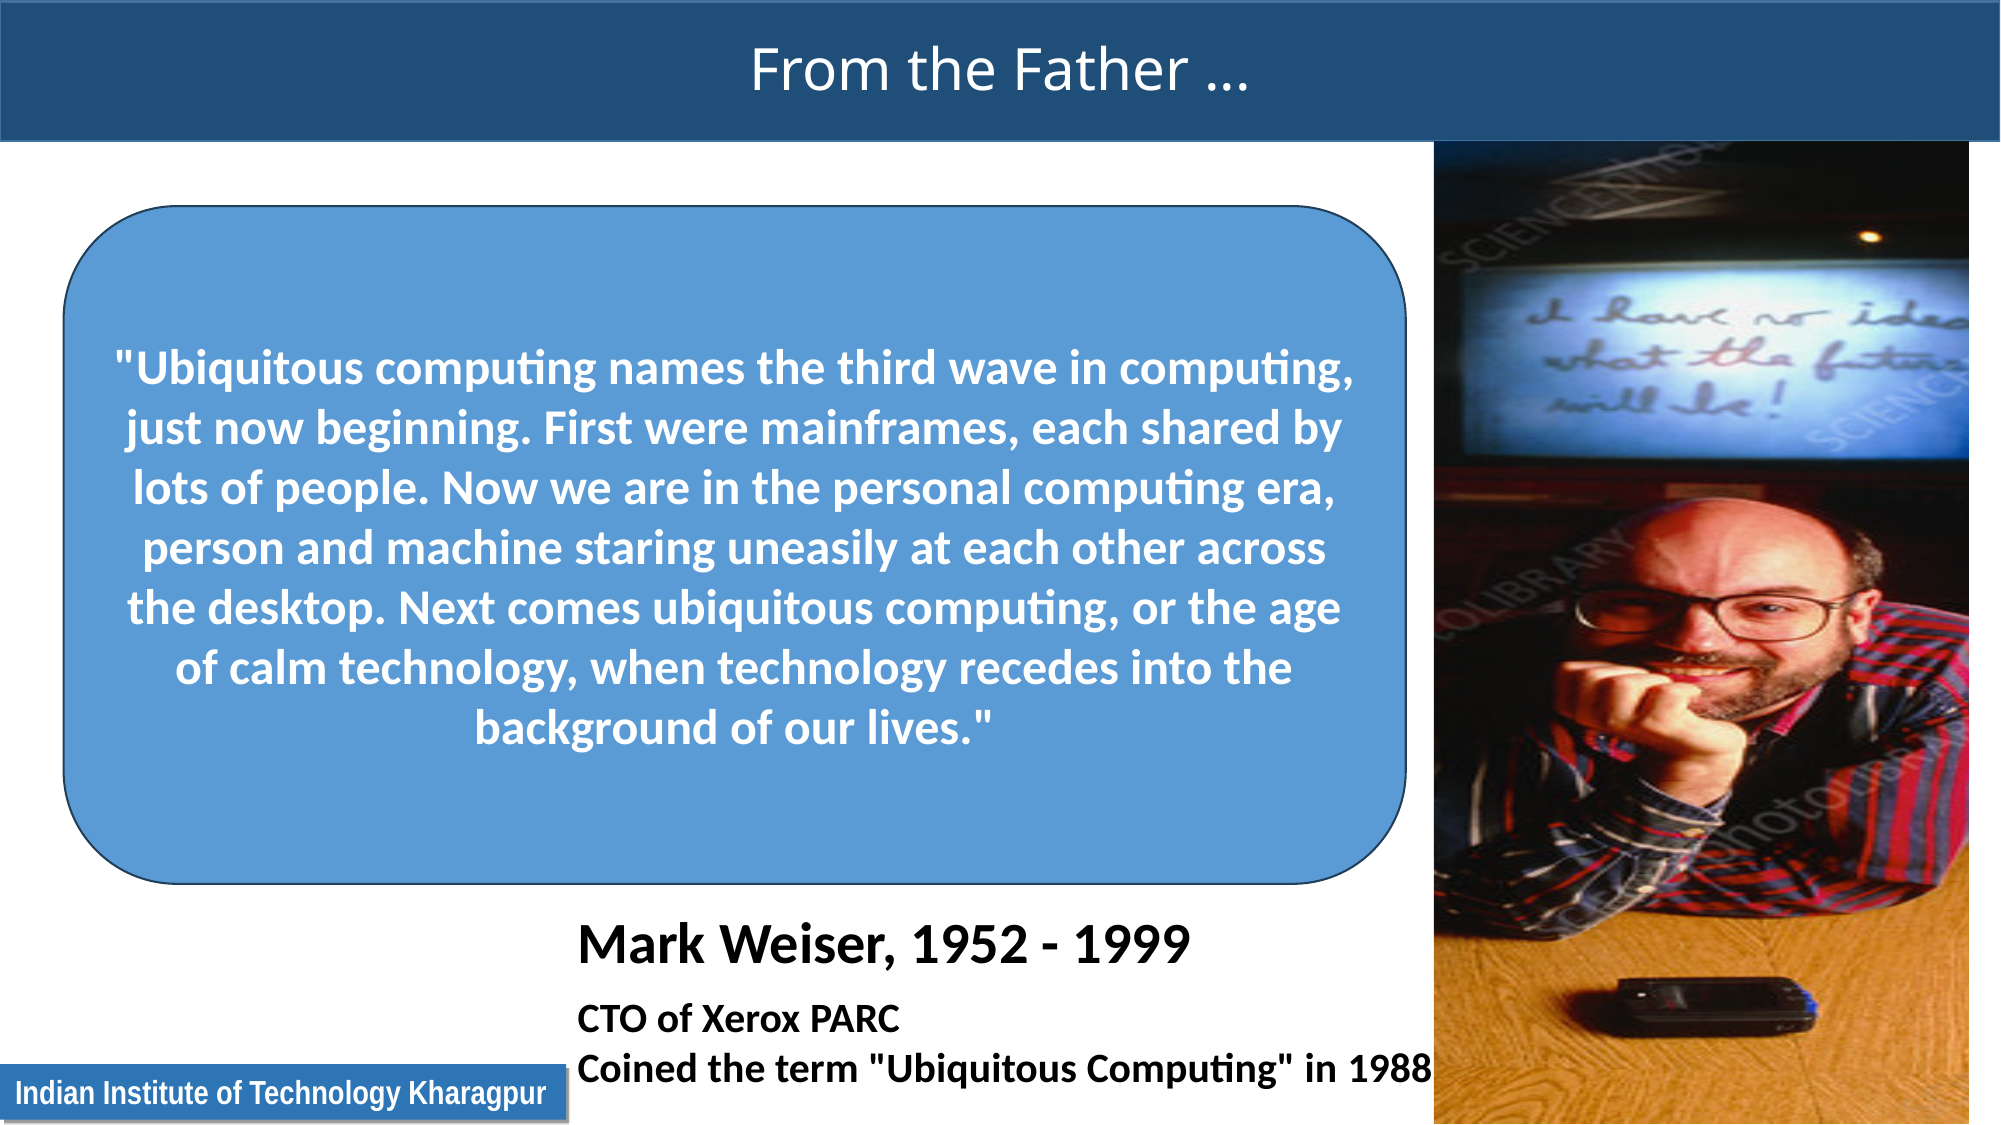

# From the Father ...
"Ubiquitous computing names the third wave in computing, just now beginning. First were mainframes, each shared by lots of people. Now we are in the personal computing era, person and machine staring uneasily at each other across the desktop. Next comes ubiquitous computing, or the age of calm technology, when technology recedes into the background of our lives."
Mark Weiser, 1952 - 1999
CTO of Xerox PARC
Coined the term "Ubiquitous Computing" in 1988